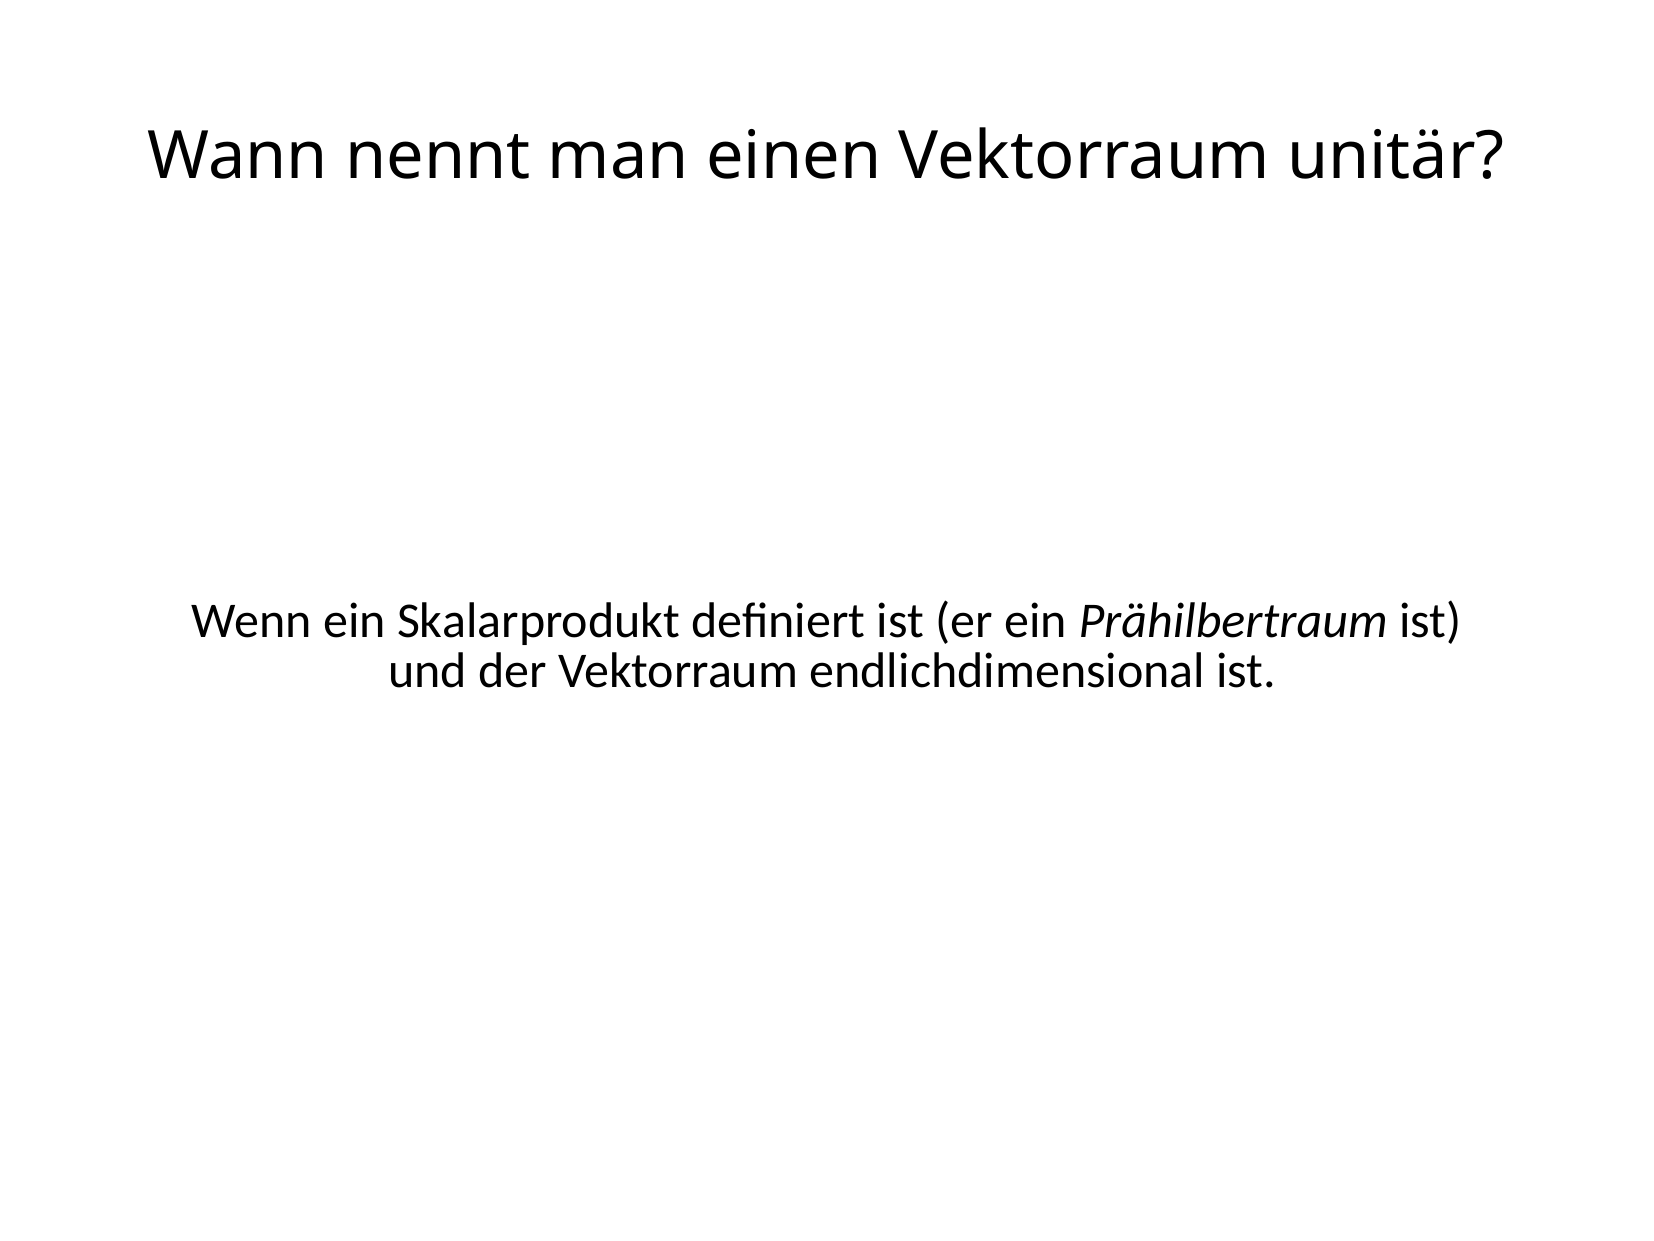

# Wann nennt man einen Vektorraum unitär?
Wenn ein Skalarprodukt definiert ist (er ein Prähilbertraum ist)
 und der Vektorraum endlichdimensional ist.